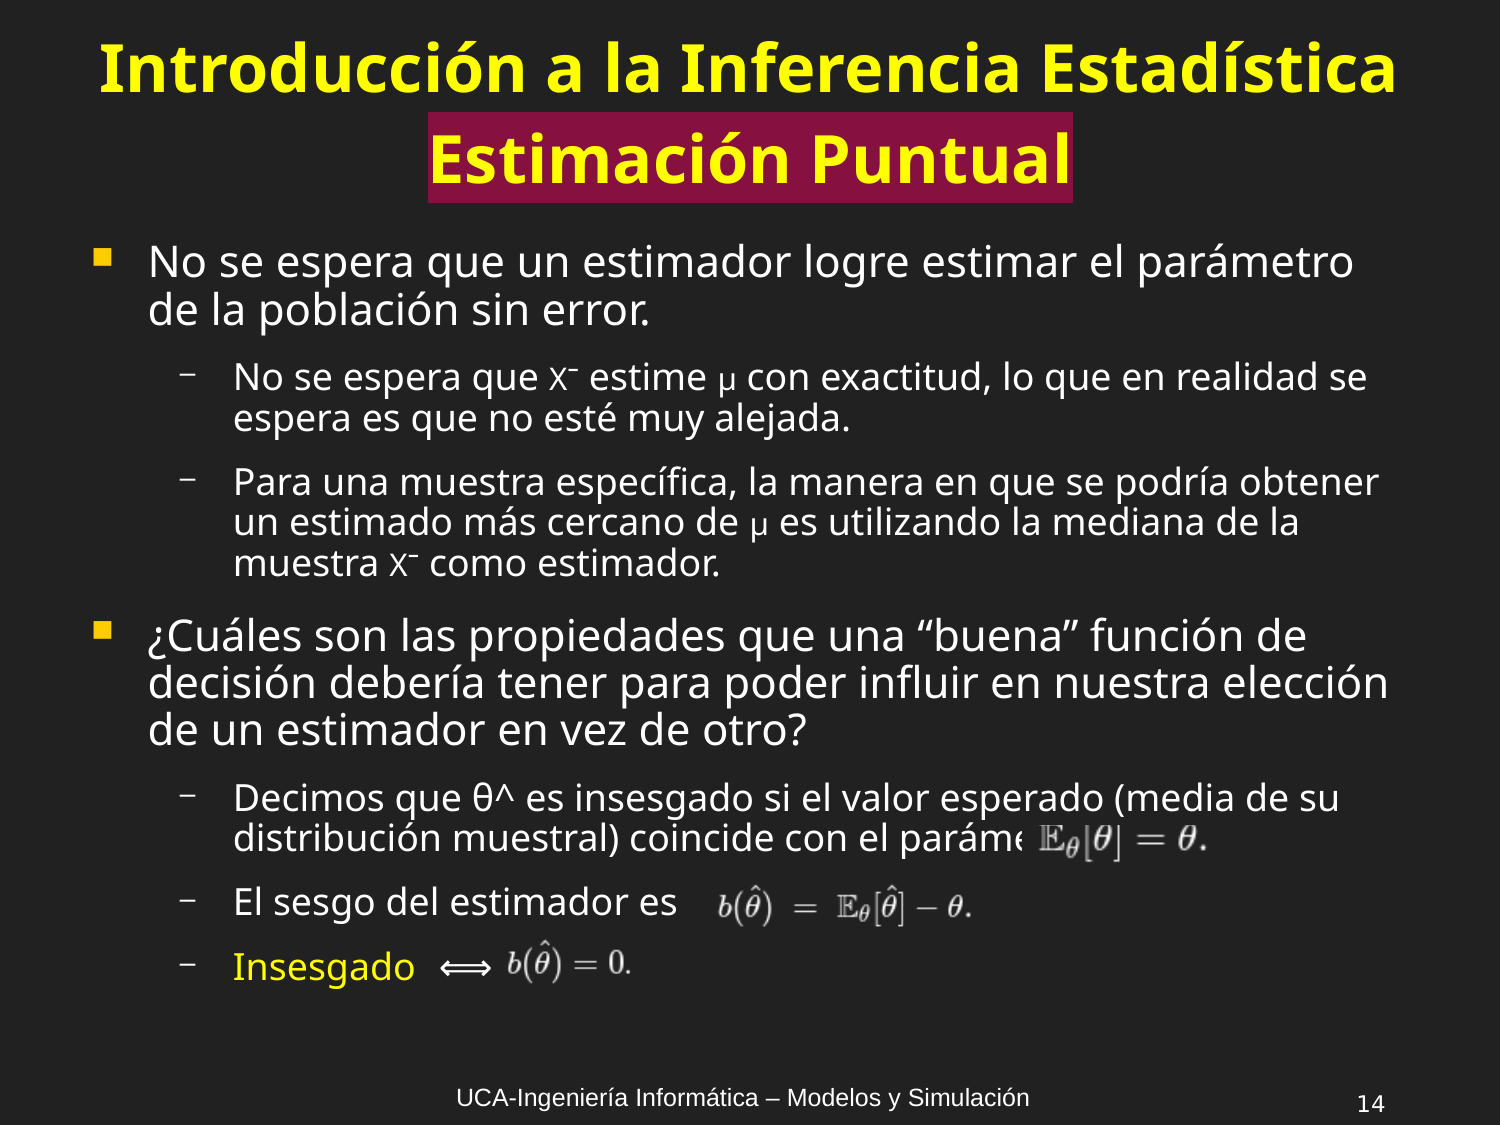

# Introducción a la Inferencia Estadística Estimación Puntual
No se espera que un estimador logre estimar el parámetro de la población sin error.
No se espera que Xˉ estime μ con exactitud, lo que en realidad se espera es que no esté muy alejada.
Para una muestra específica, la manera en que se podría obtener un estimado más cercano de μ es utilizando la mediana de la muestra Xˉ como estimador.
¿Cuáles son las propiedades que una “buena” función de decisión debería tener para poder influir en nuestra elección de un estimador en vez de otro?
Decimos que θ^ es insesgado si el valor esperado (media de su distribución muestral) coincide con el parámetro:
El sesgo del estimador es:
Insesgado   ⟺